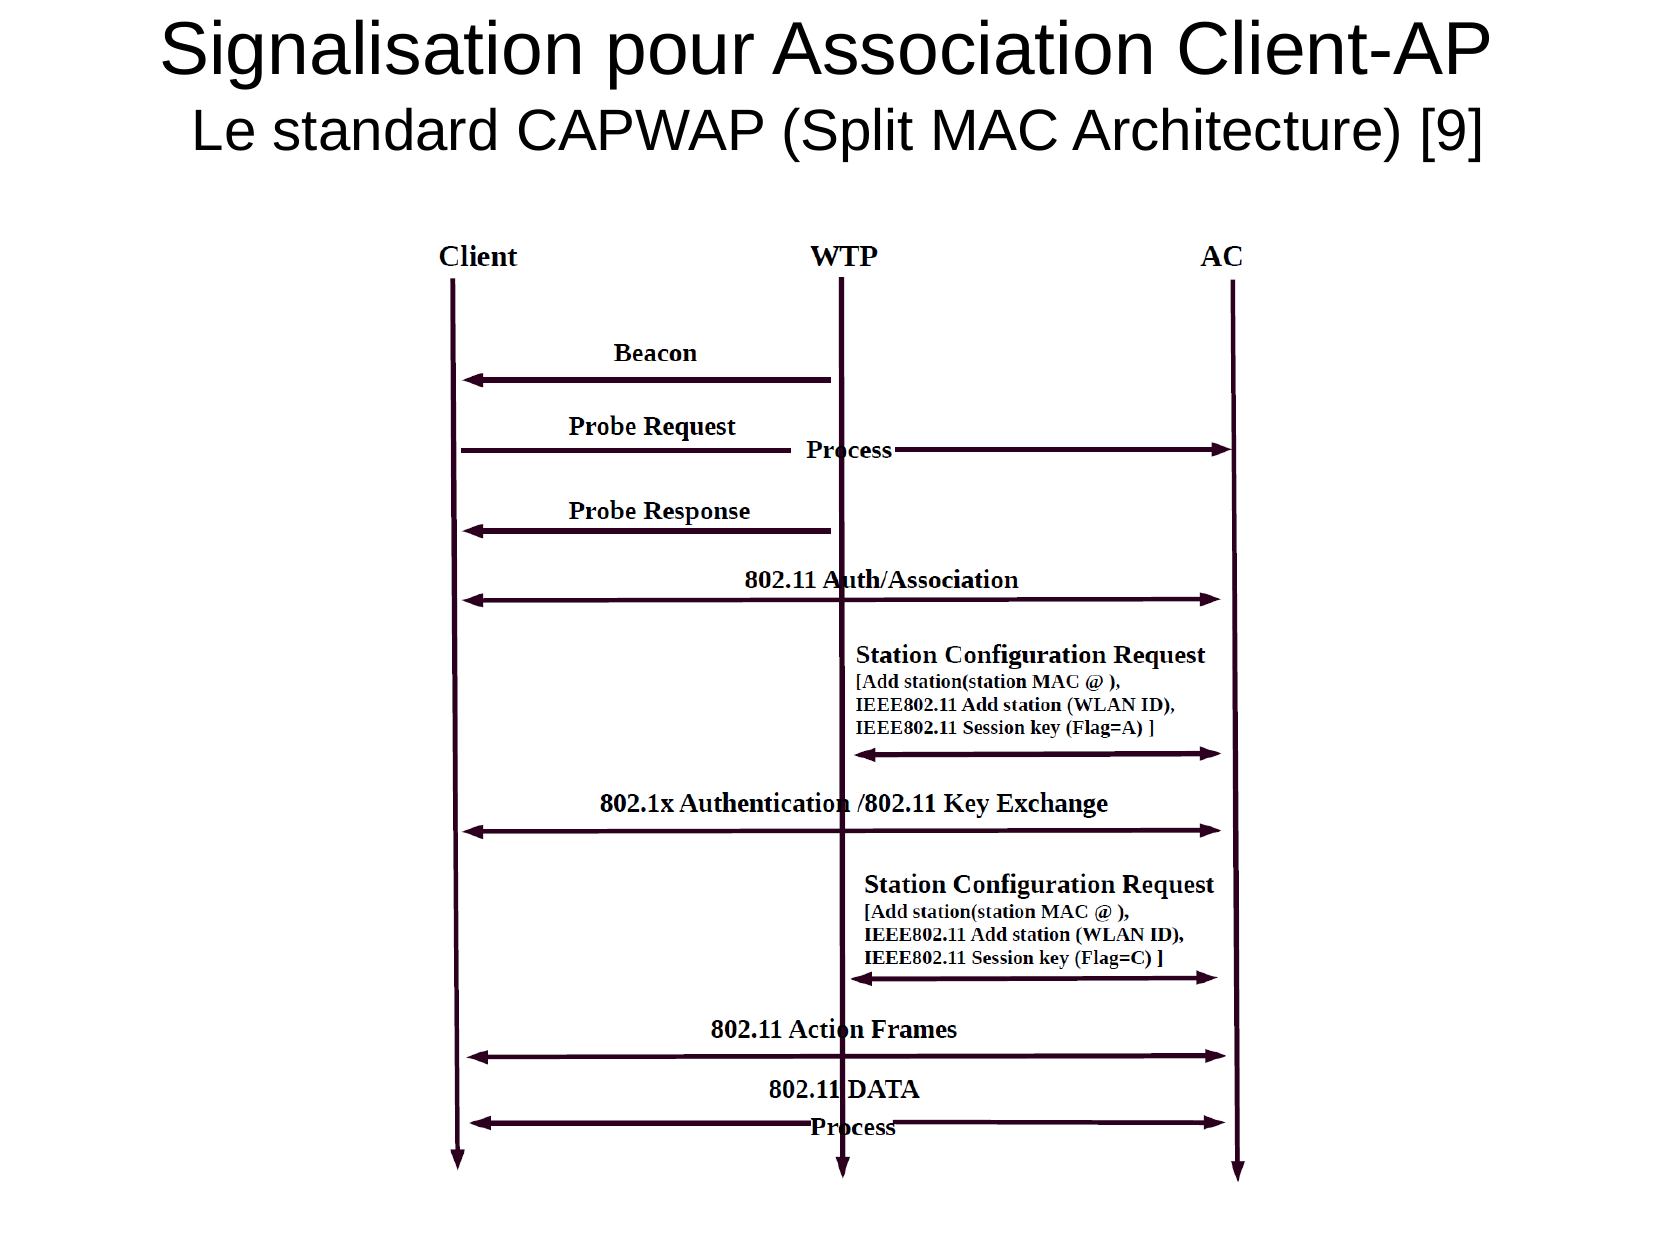

# Signalisation pour Association Client-AP
Le standard CAPWAP (Split MAC Architecture) [9]